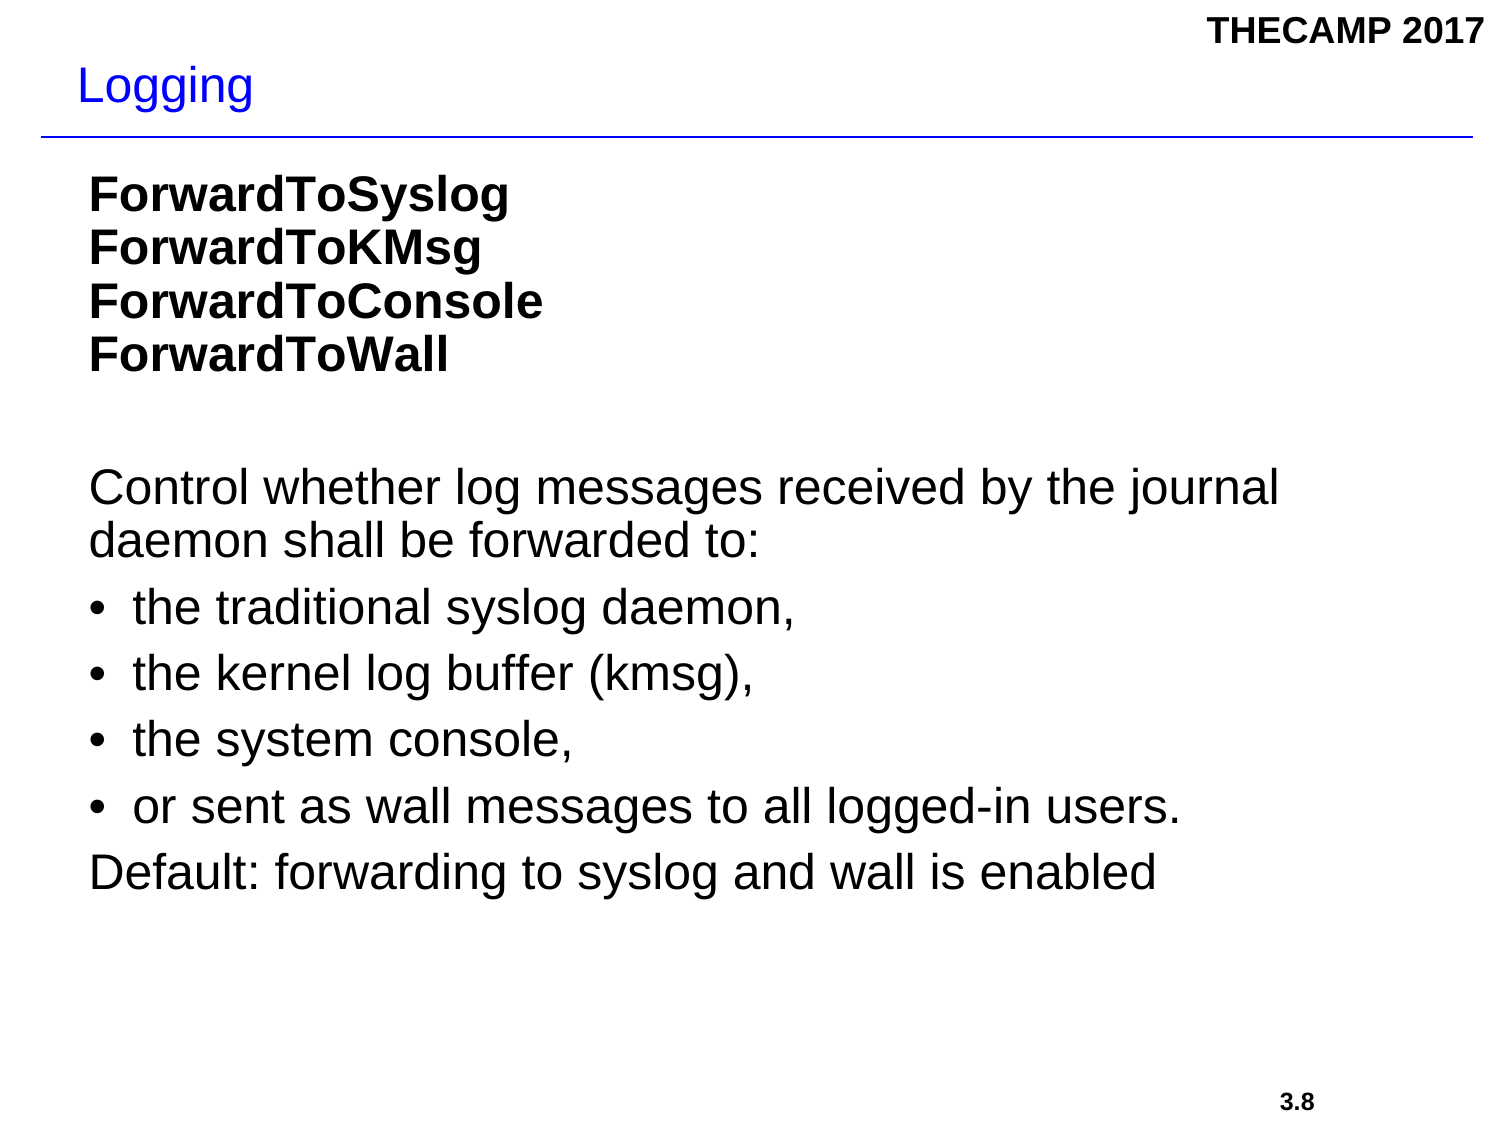

# Logging
ForwardToSyslog
ForwardToKMsg
ForwardToConsole
ForwardToWall
Control whether log messages received by the journal daemon shall be forwarded to:
the traditional syslog daemon,
the kernel log buffer (kmsg),
the system console,
or sent as wall messages to all logged-in users.
Default: forwarding to syslog and wall is enabled